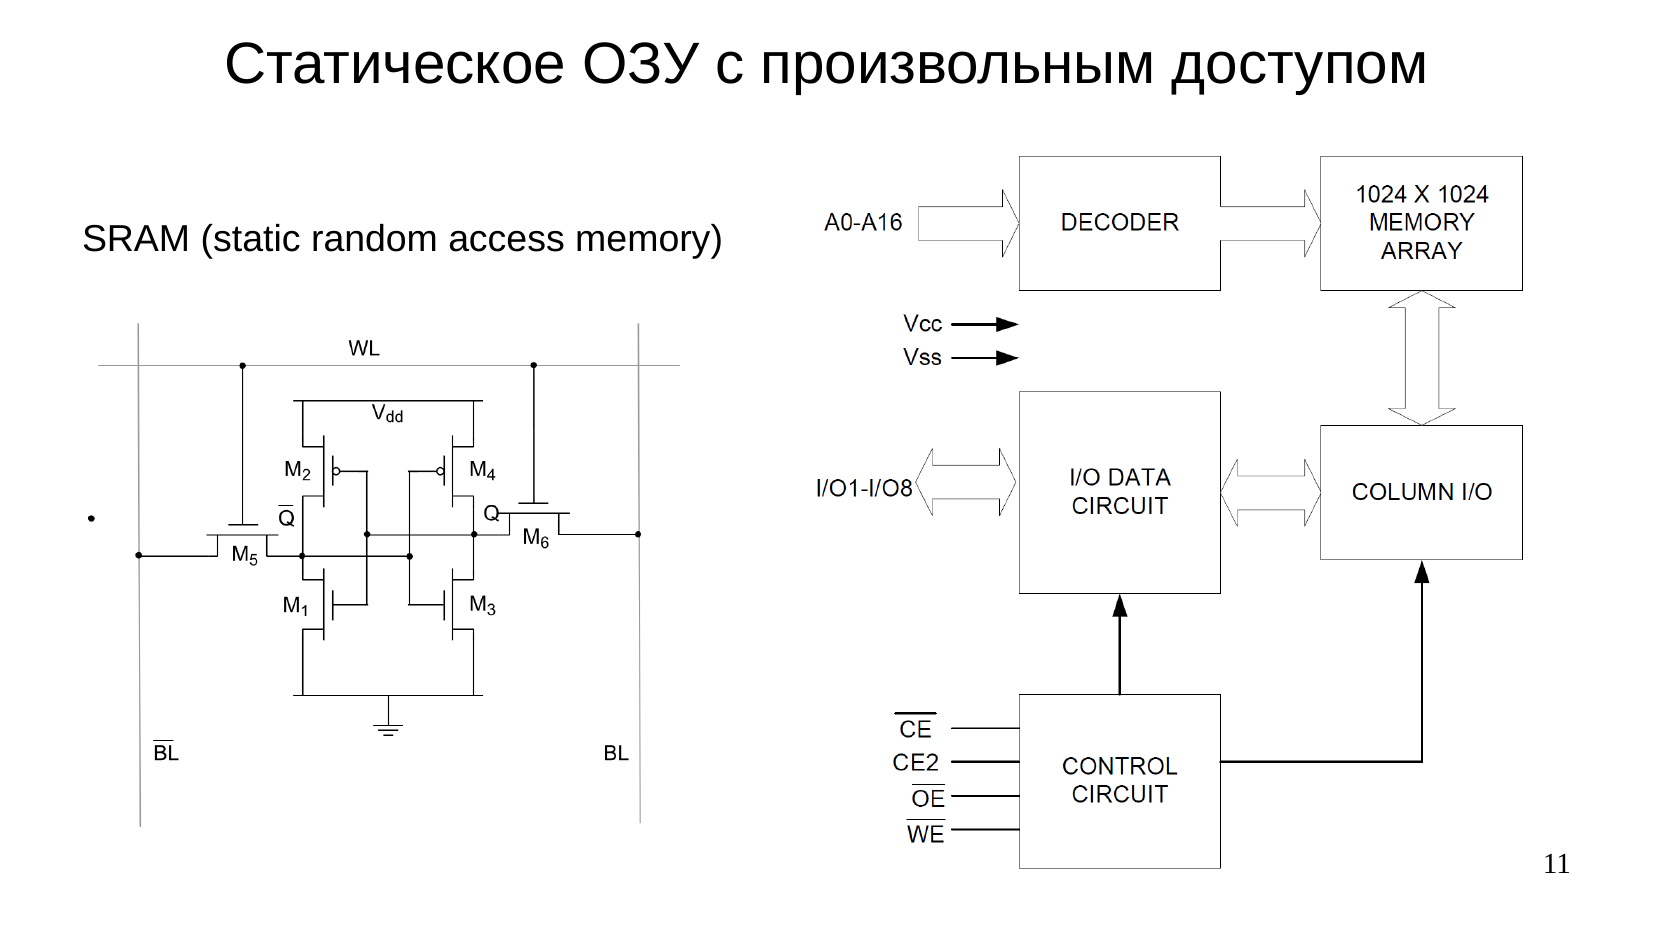

# Статическое ОЗУ с произвольным доступом
SRAM (static random access memory)
11